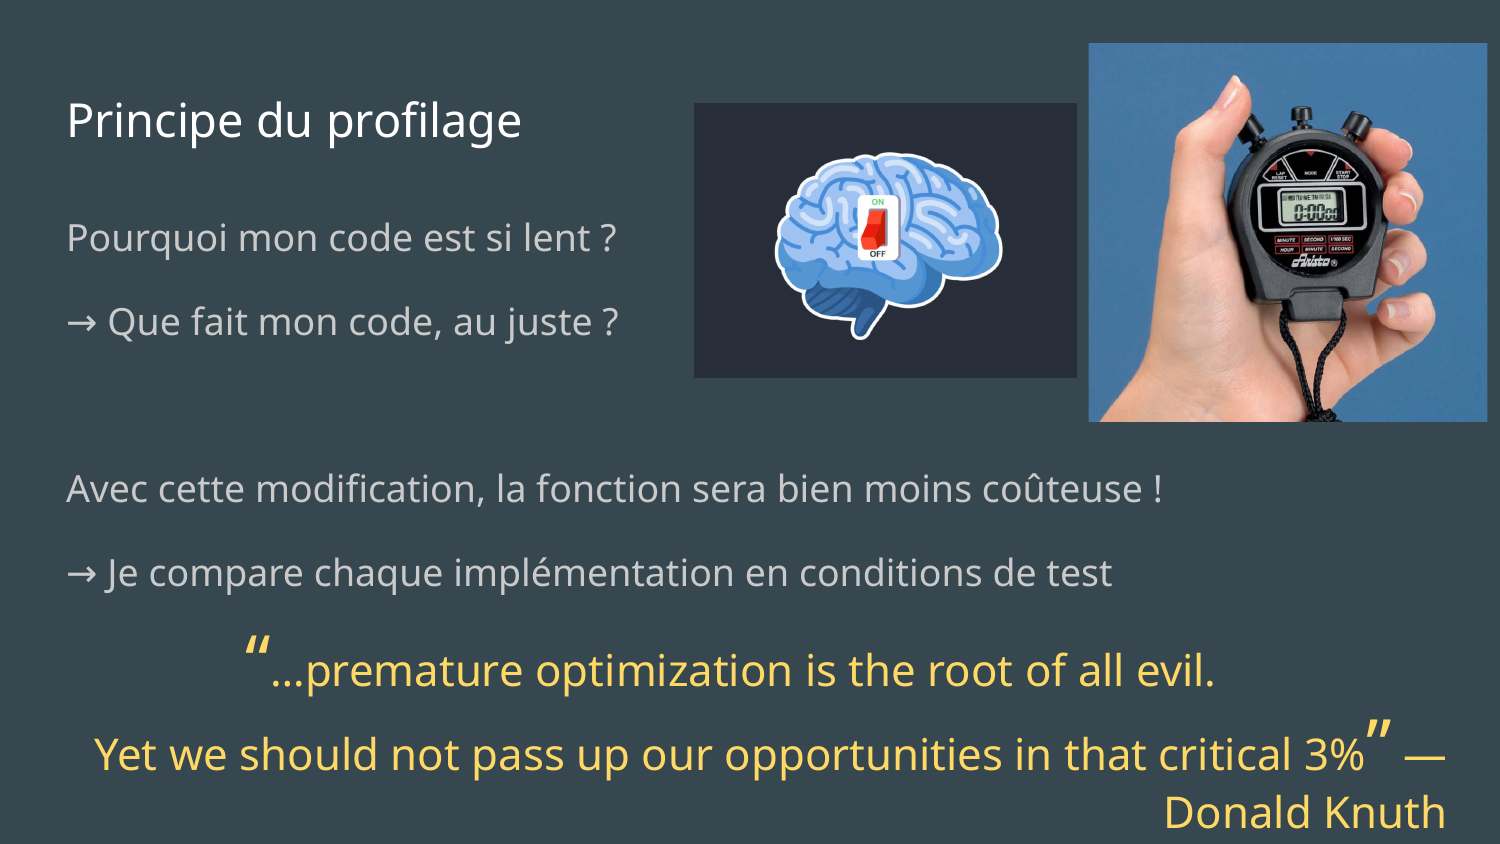

# Principe du profilage
Pourquoi mon code est si lent ?
→ Que fait mon code, au juste ?
Avec cette modification, la fonction sera bien moins coûteuse !
→ Je compare chaque implémentation en conditions de test
“…premature optimization is the root of all evil.
Yet we should not pass up our opportunities in that critical 3%” — Donald Knuth